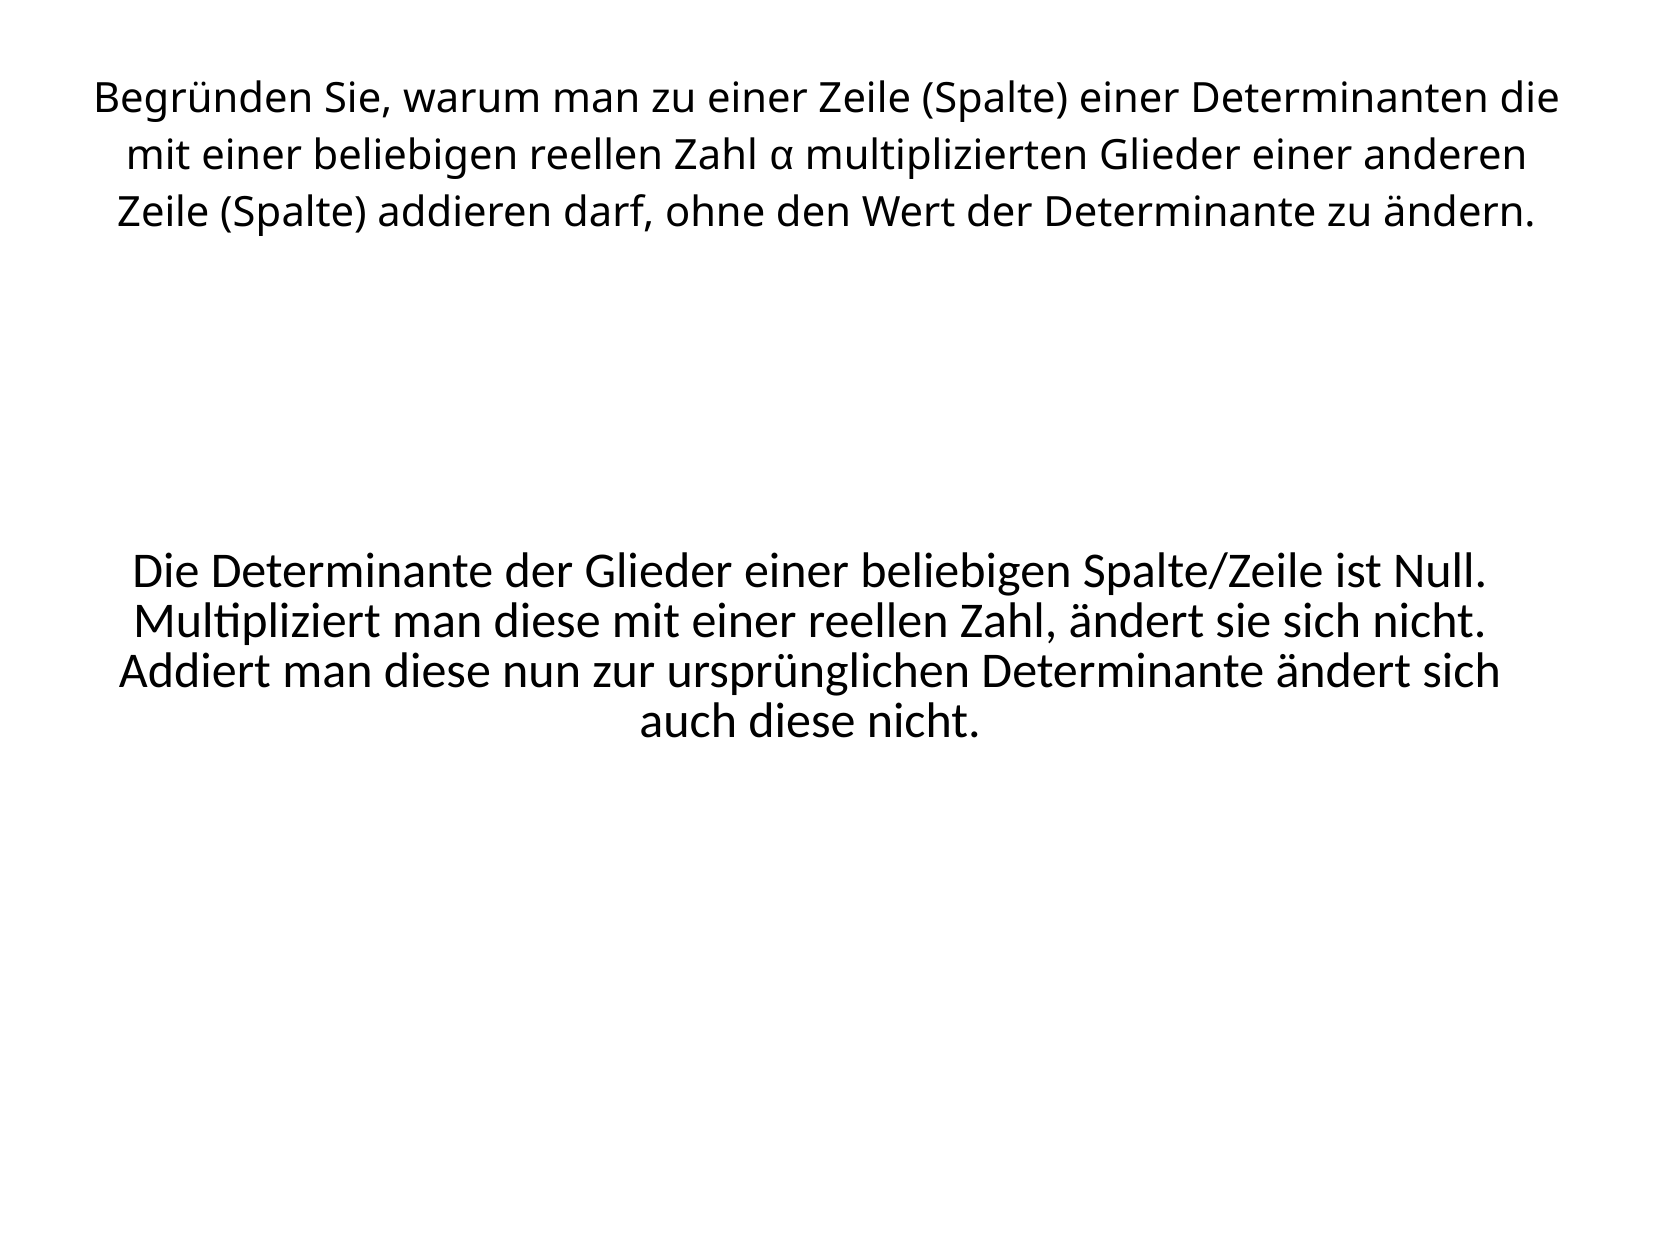

# Begründen Sie, warum man zu einer Zeile (Spalte) einer Determinanten die mit einer beliebigen reellen Zahl α multiplizierten Glieder einer anderen Zeile (Spalte) addieren darf, ohne den Wert der Determinante zu ändern.
Die Determinante der Glieder einer beliebigen Spalte/Zeile ist Null. Multipliziert man diese mit einer reellen Zahl, ändert sie sich nicht. Addiert man diese nun zur ursprünglichen Determinante ändert sich auch diese nicht.